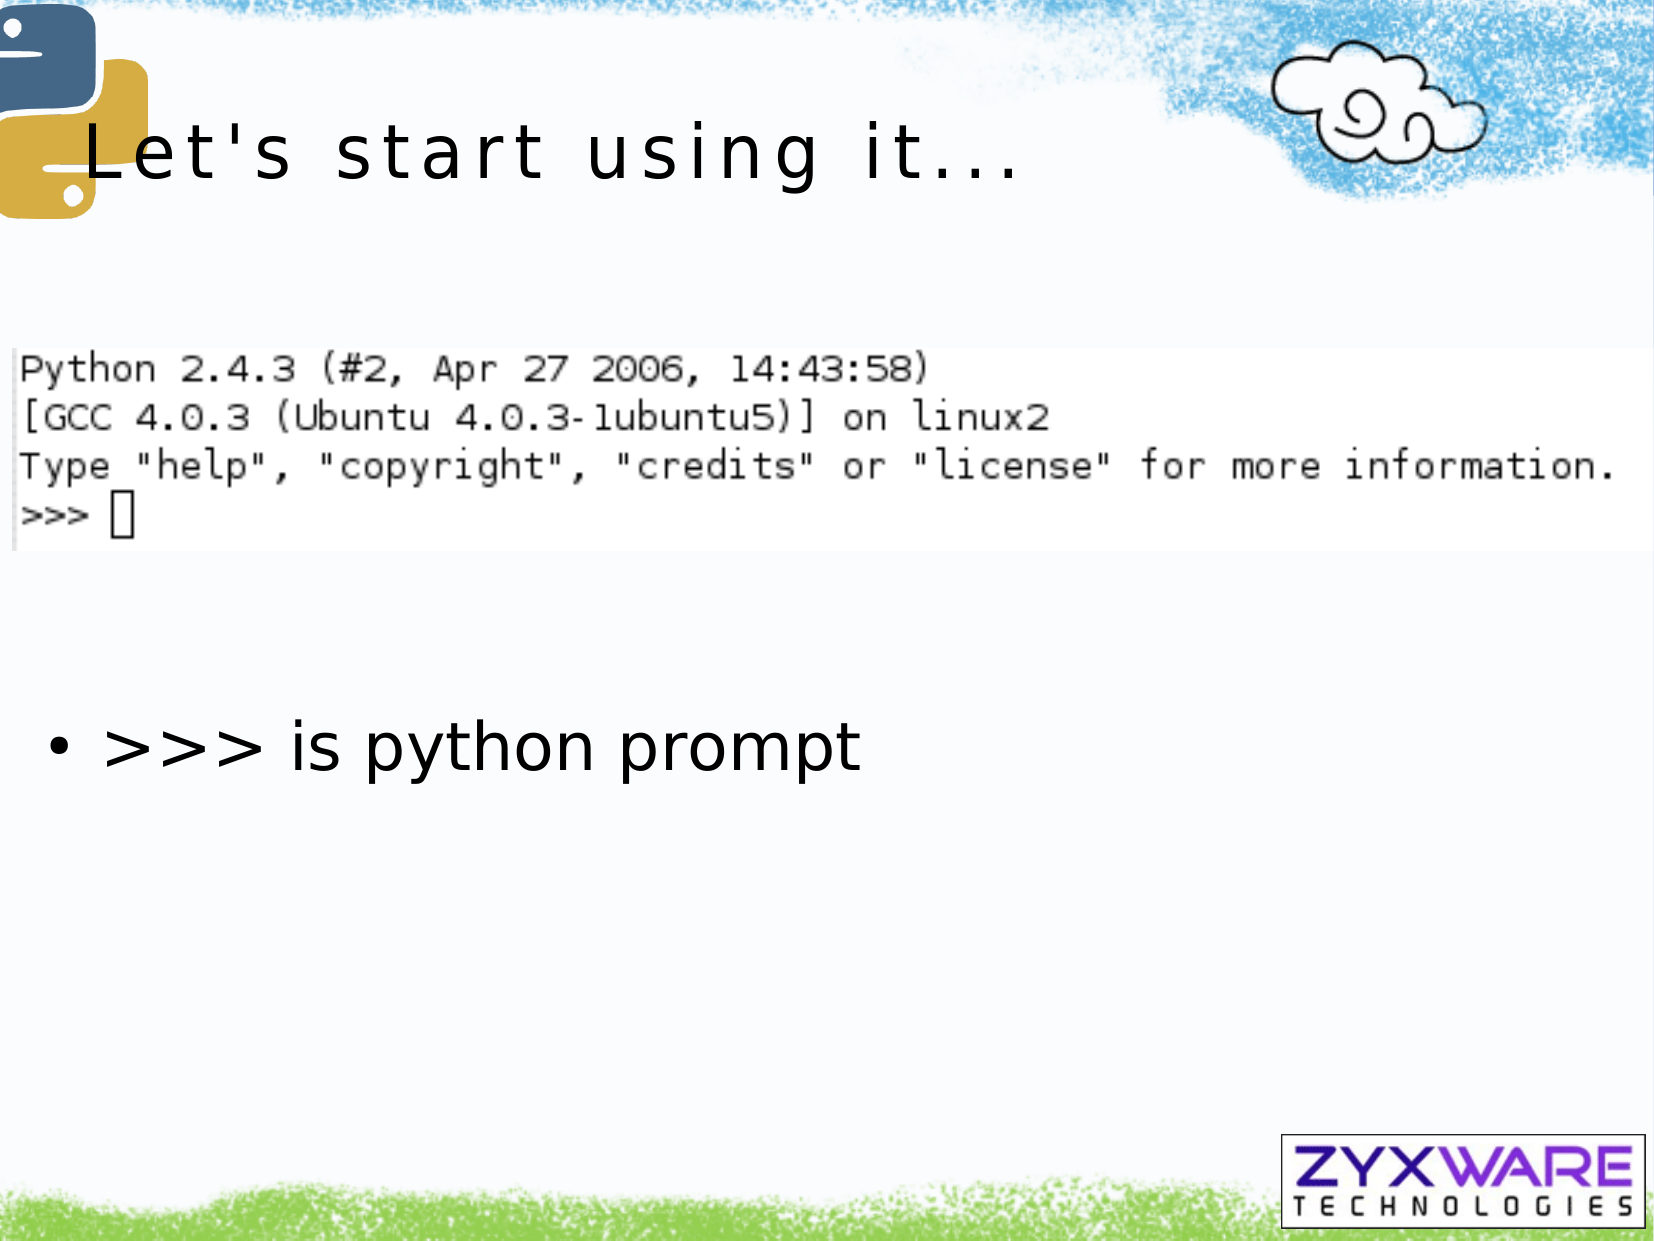

# Let's start using it...
>>> is python prompt